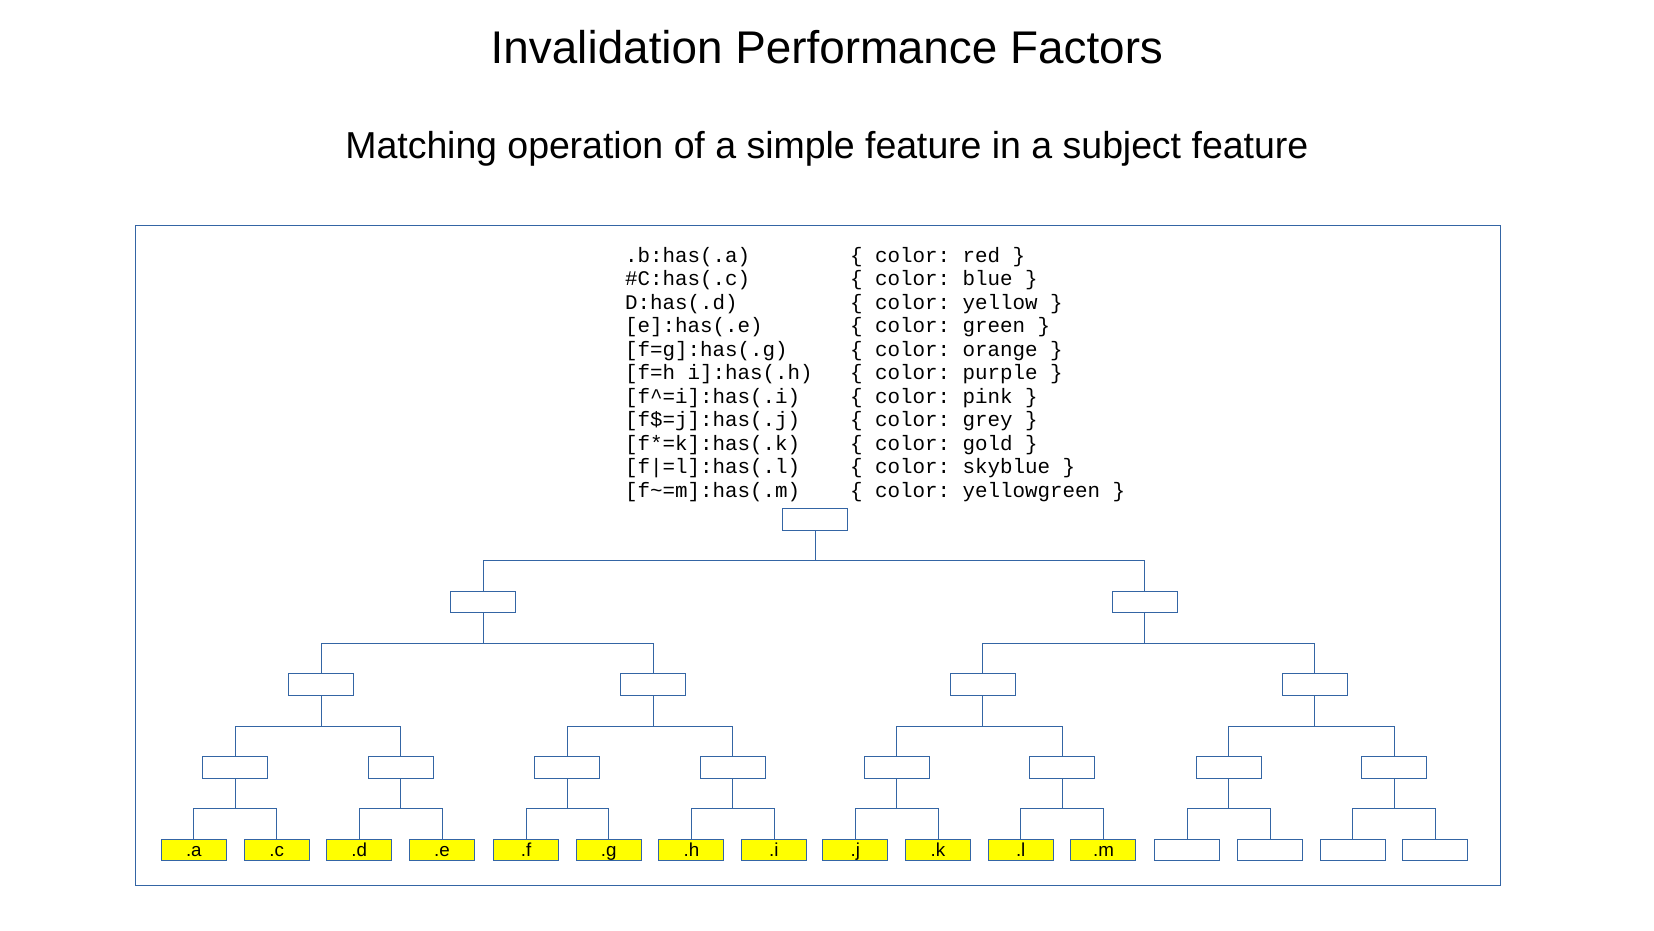

Invalidation Performance Factors
Matching operation of a simple feature in a subject feature
.b:has(.a) { color: red }
#C:has(.c) { color: blue }
D:has(.d) { color: yellow }
[e]:has(.e) { color: green }
[f=g]:has(.g) { color: orange }
[f=h i]:has(.h) { color: purple }
[f^=i]:has(.i) { color: pink }
[f$=j]:has(.j) { color: grey }
[f*=k]:has(.k) { color: gold }
[f|=l]:has(.l) { color: skyblue }
[f~=m]:has(.m) { color: yellowgreen }
.a
.c
.d
.e
.f
.g
.h
.i
.j
.k
.l
.m